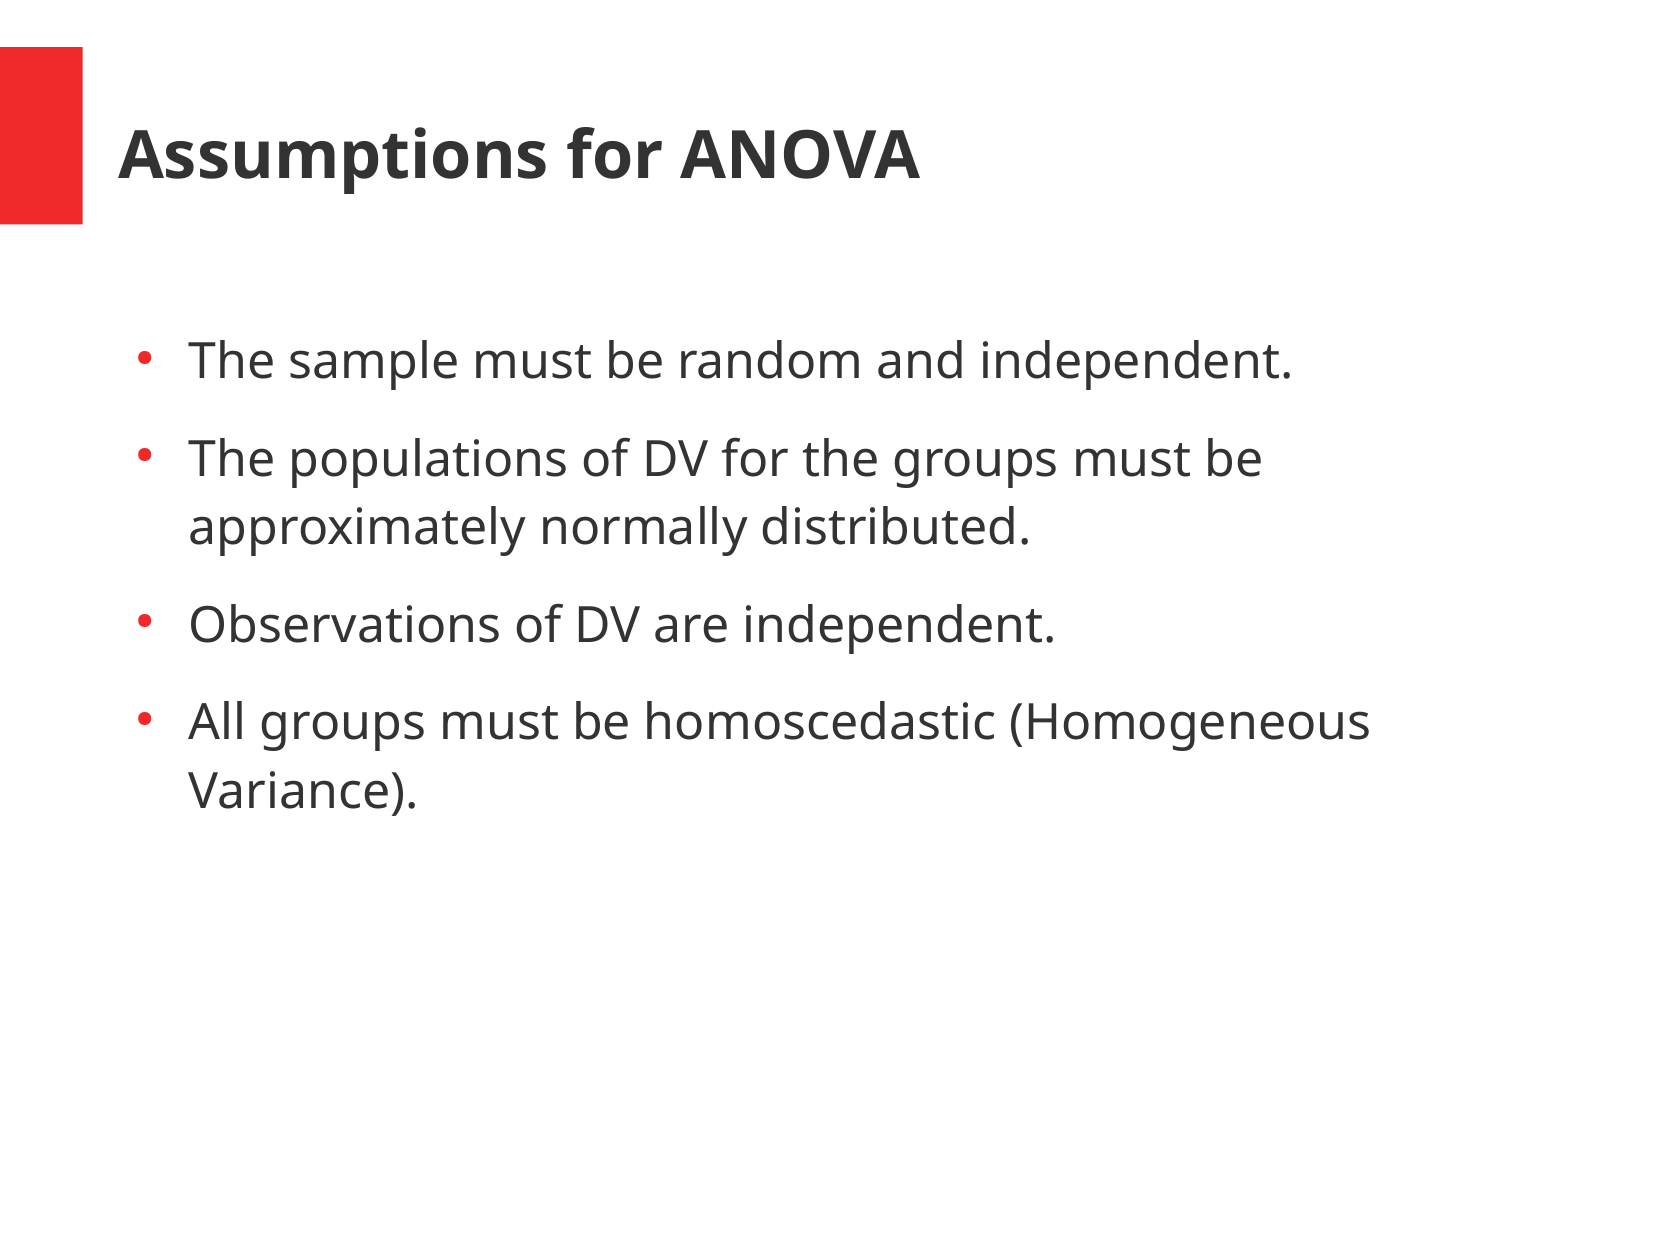

# Assumptions for ANOVA
The sample must be random and independent.
The populations of DV for the groups must be approximately normally distributed.
Observations of DV are independent.
All groups must be homoscedastic (Homogeneous Variance).